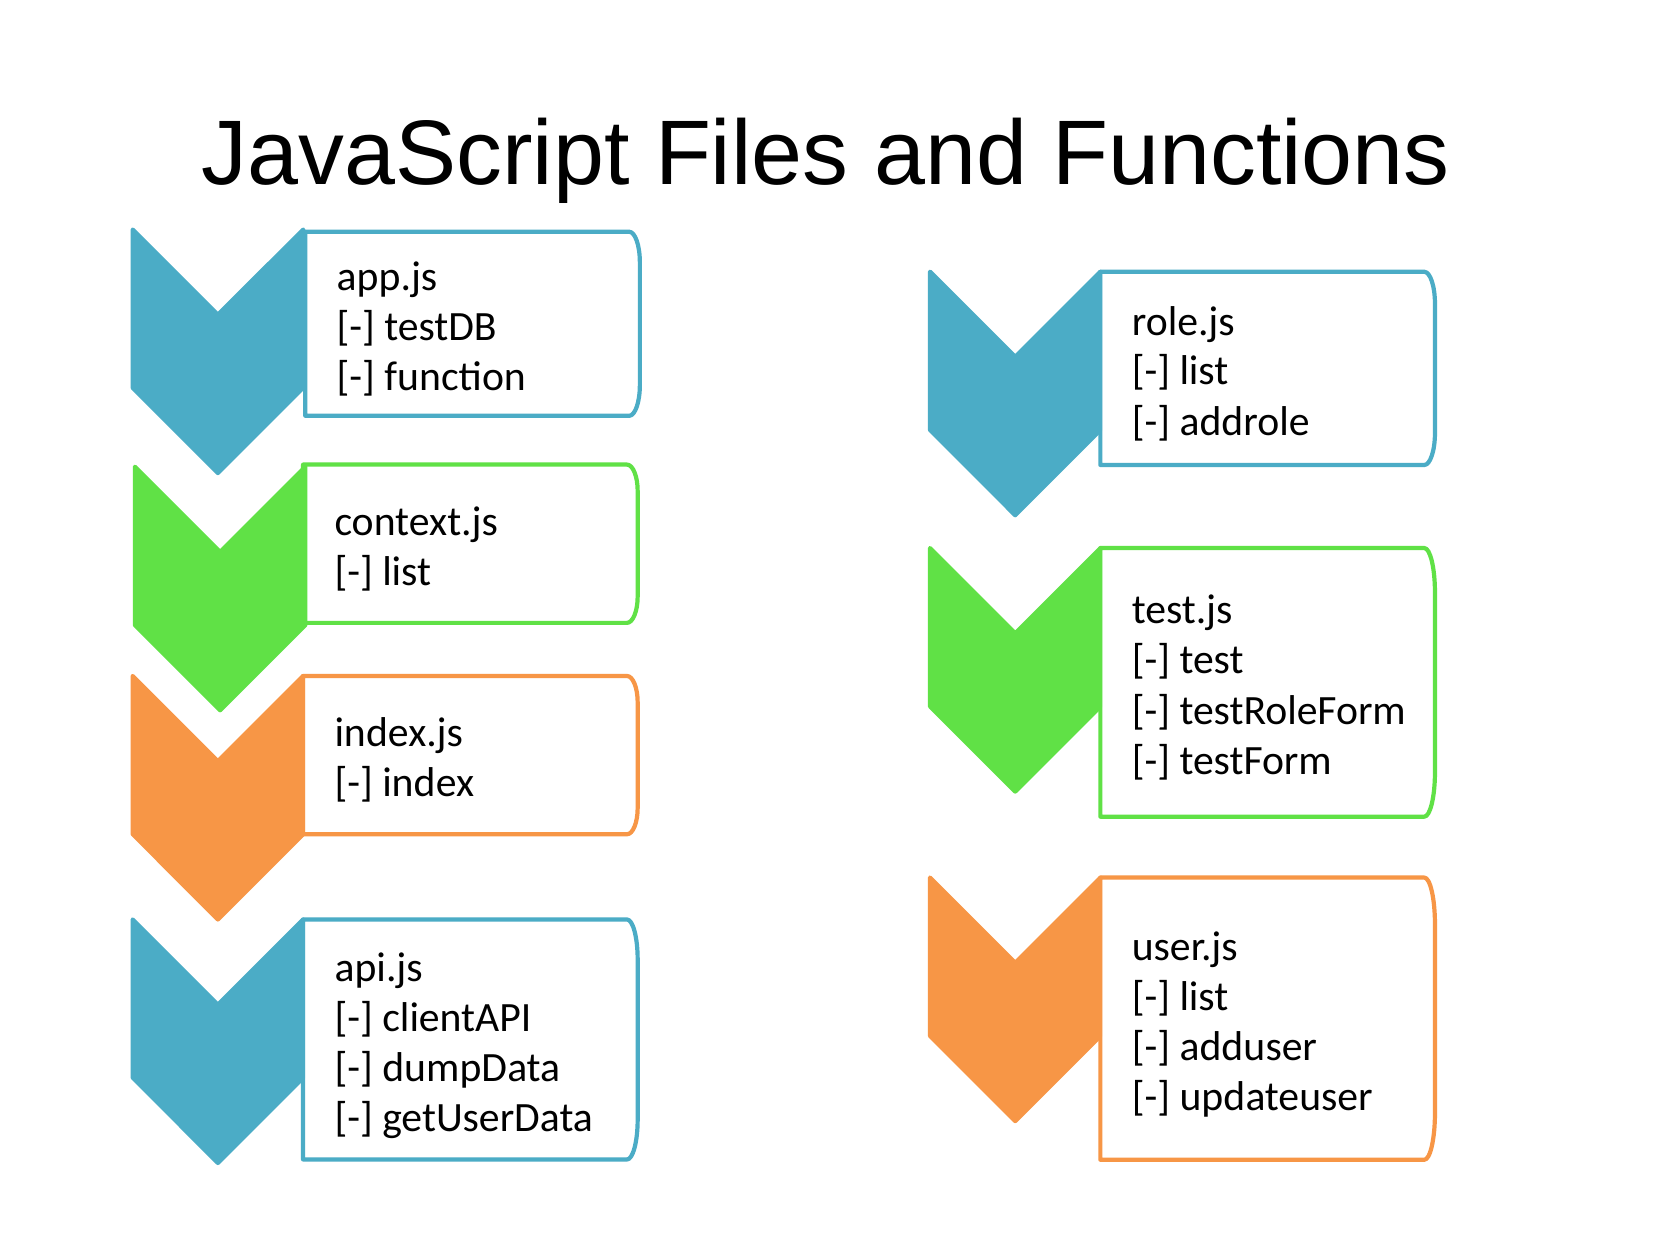

# JavaScript Files and Functions
app.js
[-] testDB
[-] function
role.js
[-] list
[-] addrole
context.js
[-] list
test.js
[-] test
[-] testRoleForm
[-] testForm
index.js
[-] index
user.js
[-] list
[-] adduser
[-] updateuser
api.js
[-] clientAPI
[-] dumpData
[-] getUserData